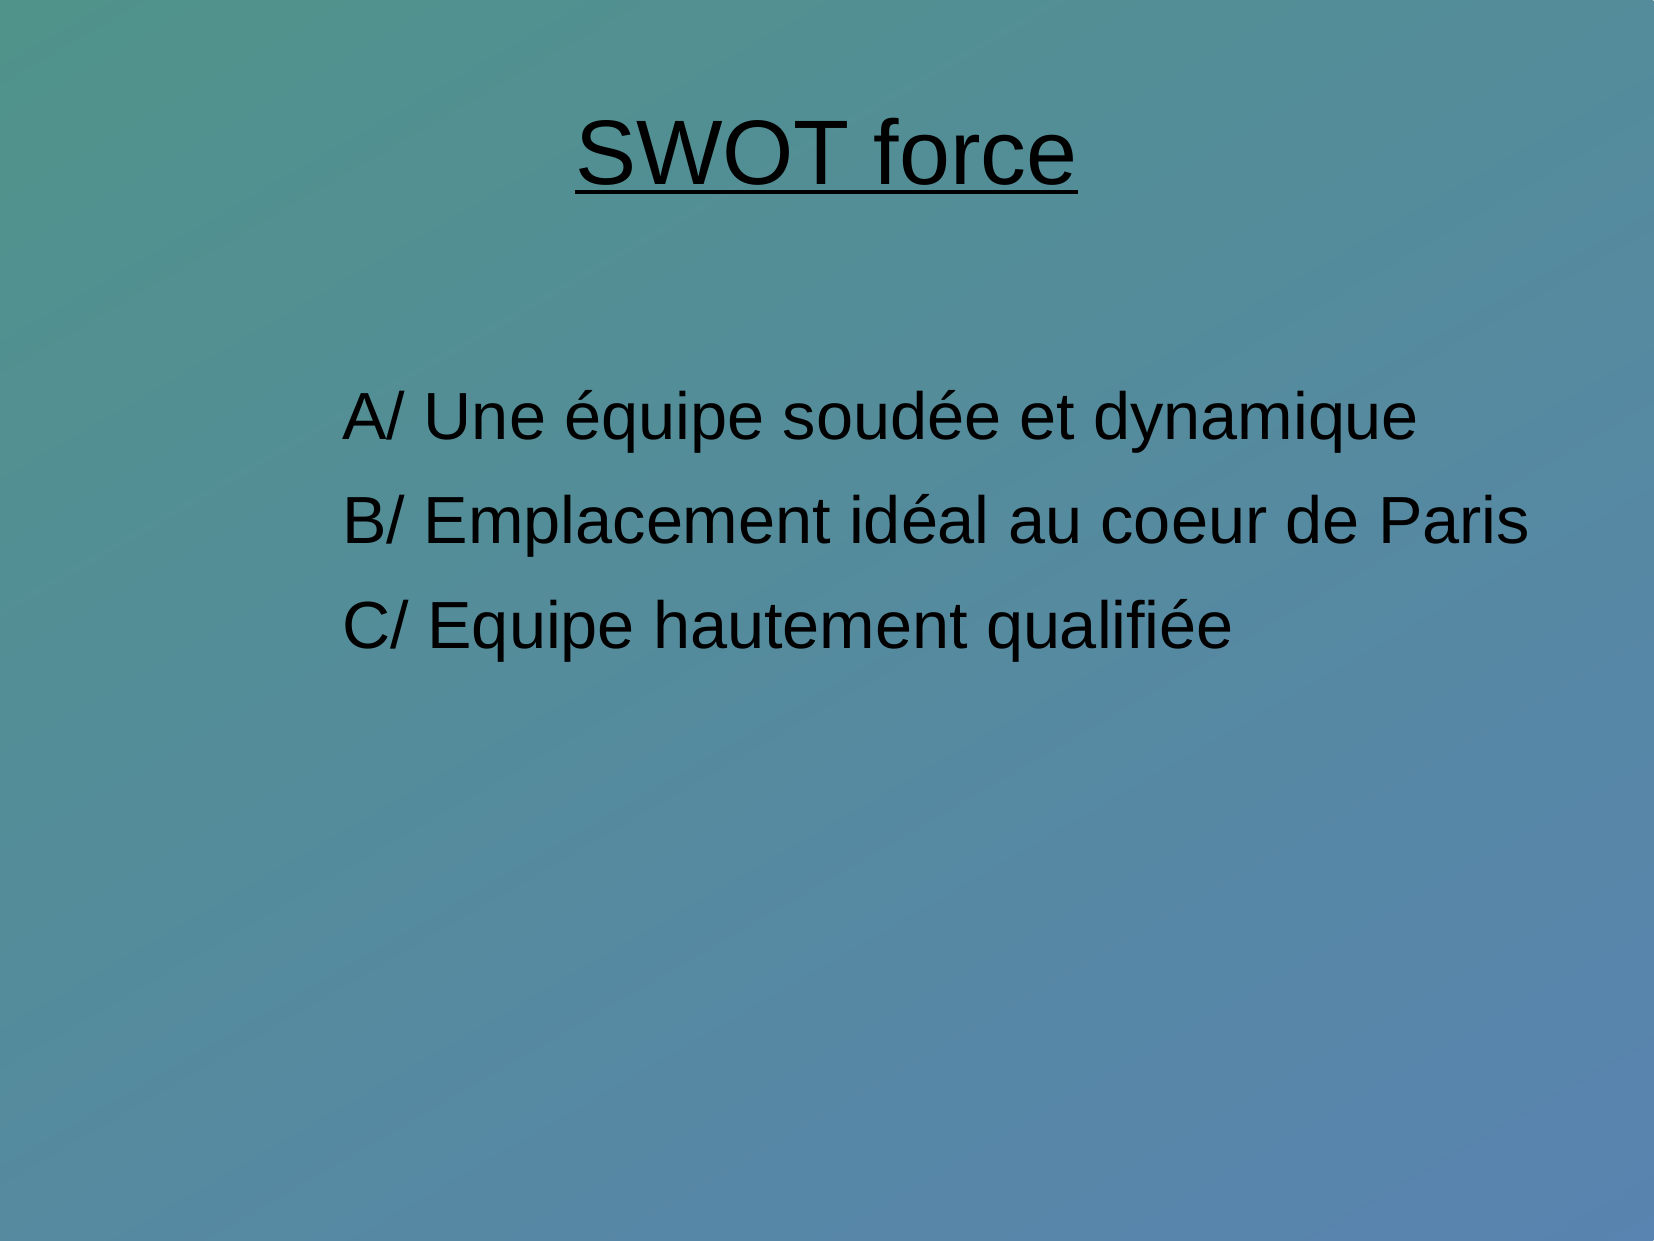

# SWOT force
A/ Une équipe soudée et dynamique
B/ Emplacement idéal au coeur de Paris
C/ Equipe hautement qualifiée